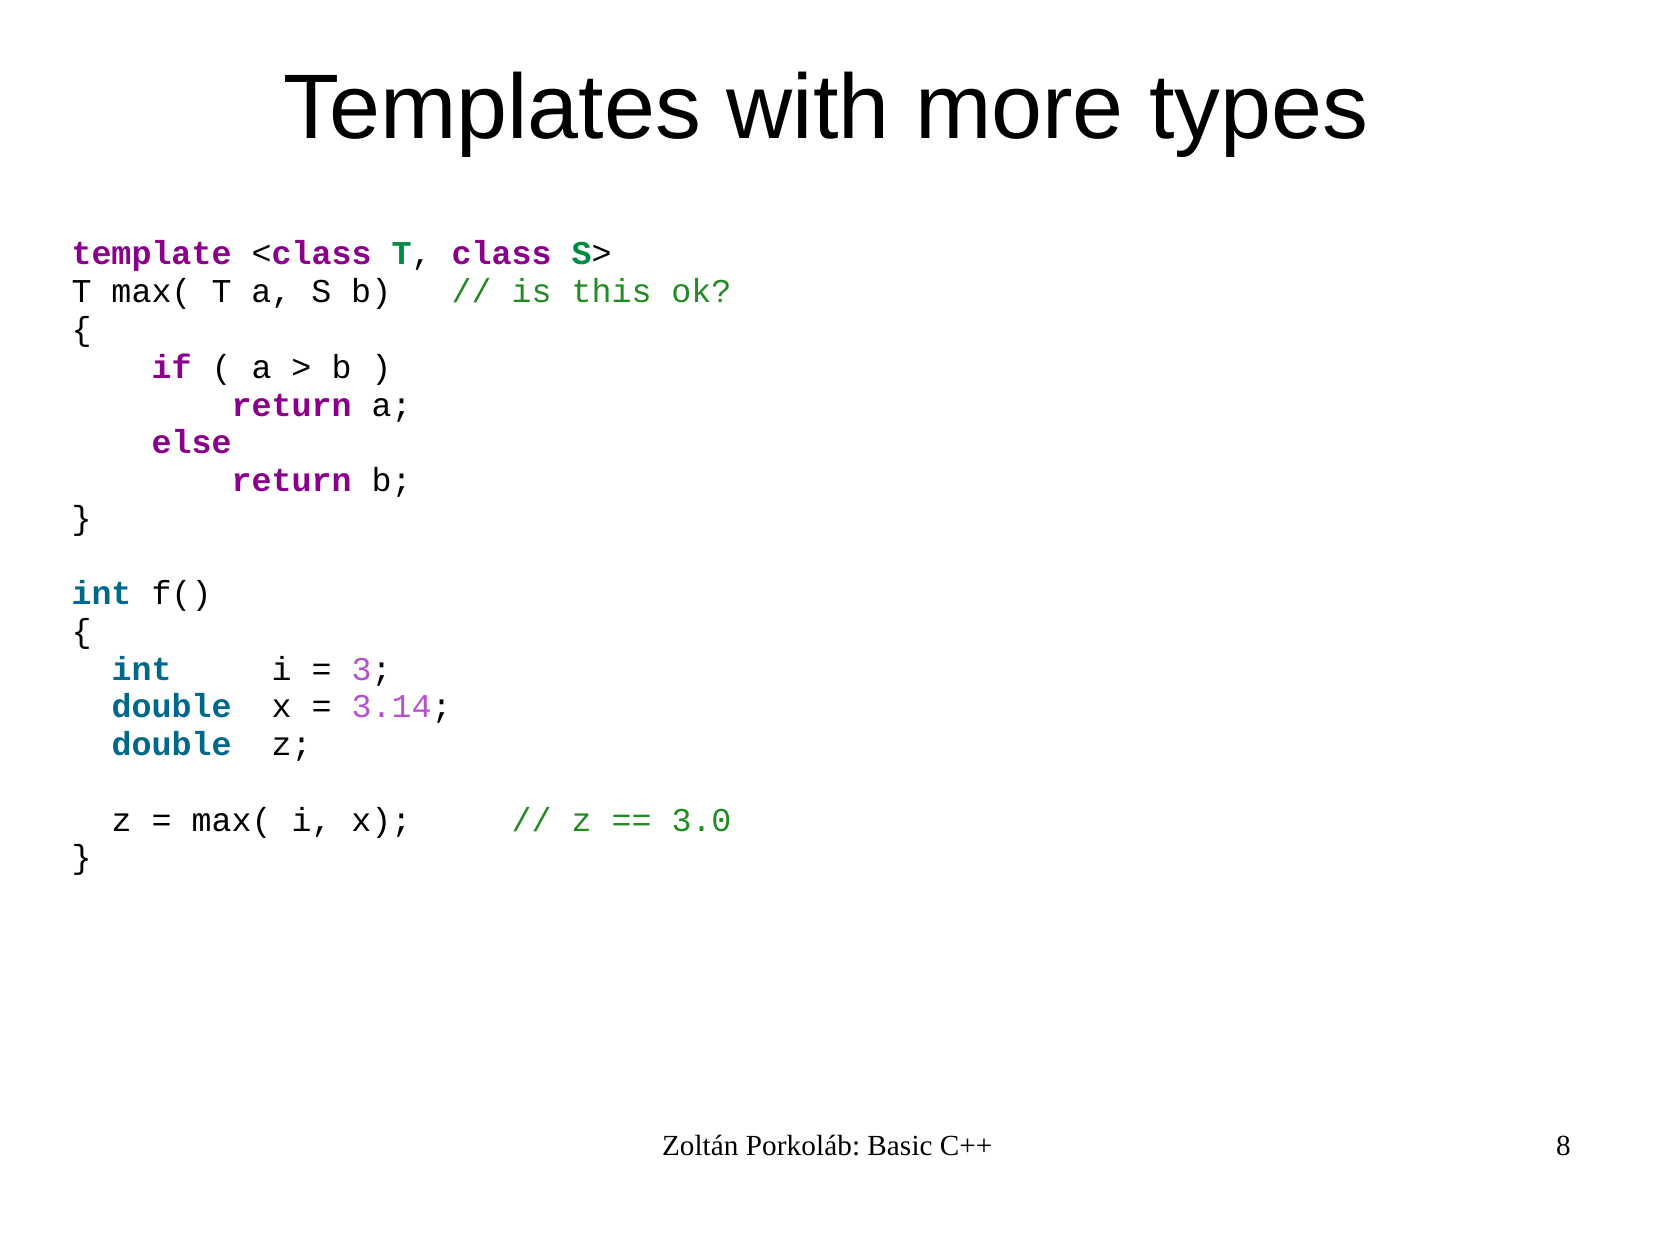

# Templates with more types
template <class T, class S>
T max( T a, S b) // is this ok?
{
 if ( a > b )
 return a;
 else
 return b;
}
int f()
{
 int i = 3;
 double x = 3.14;
 double z;
 z = max( i, x); // z == 3.0
}
Zoltán Porkoláb: Basic C++
8